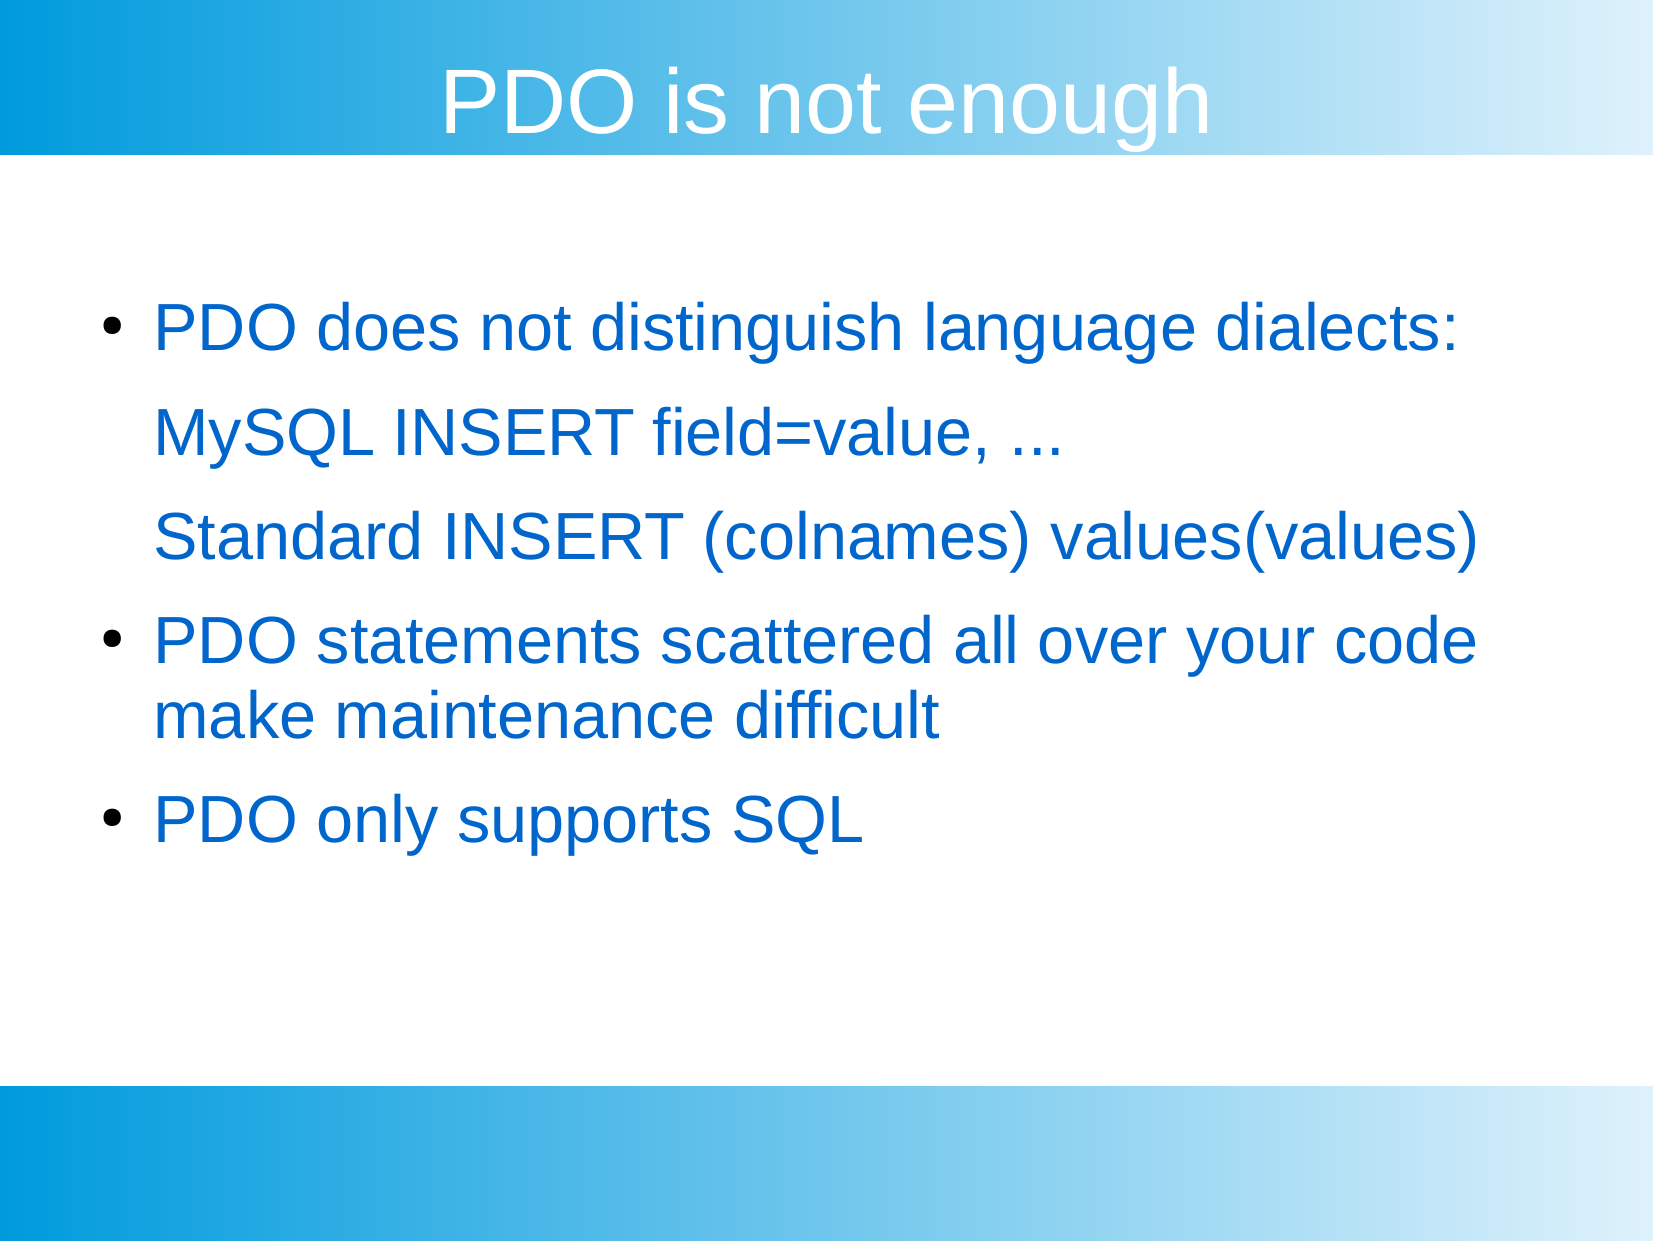

# PDO is not enough
PDO does not distinguish language dialects:
MySQL INSERT field=value, ...
Standard INSERT (colnames) values(values)
PDO statements scattered all over your code make maintenance difficult
PDO only supports SQL